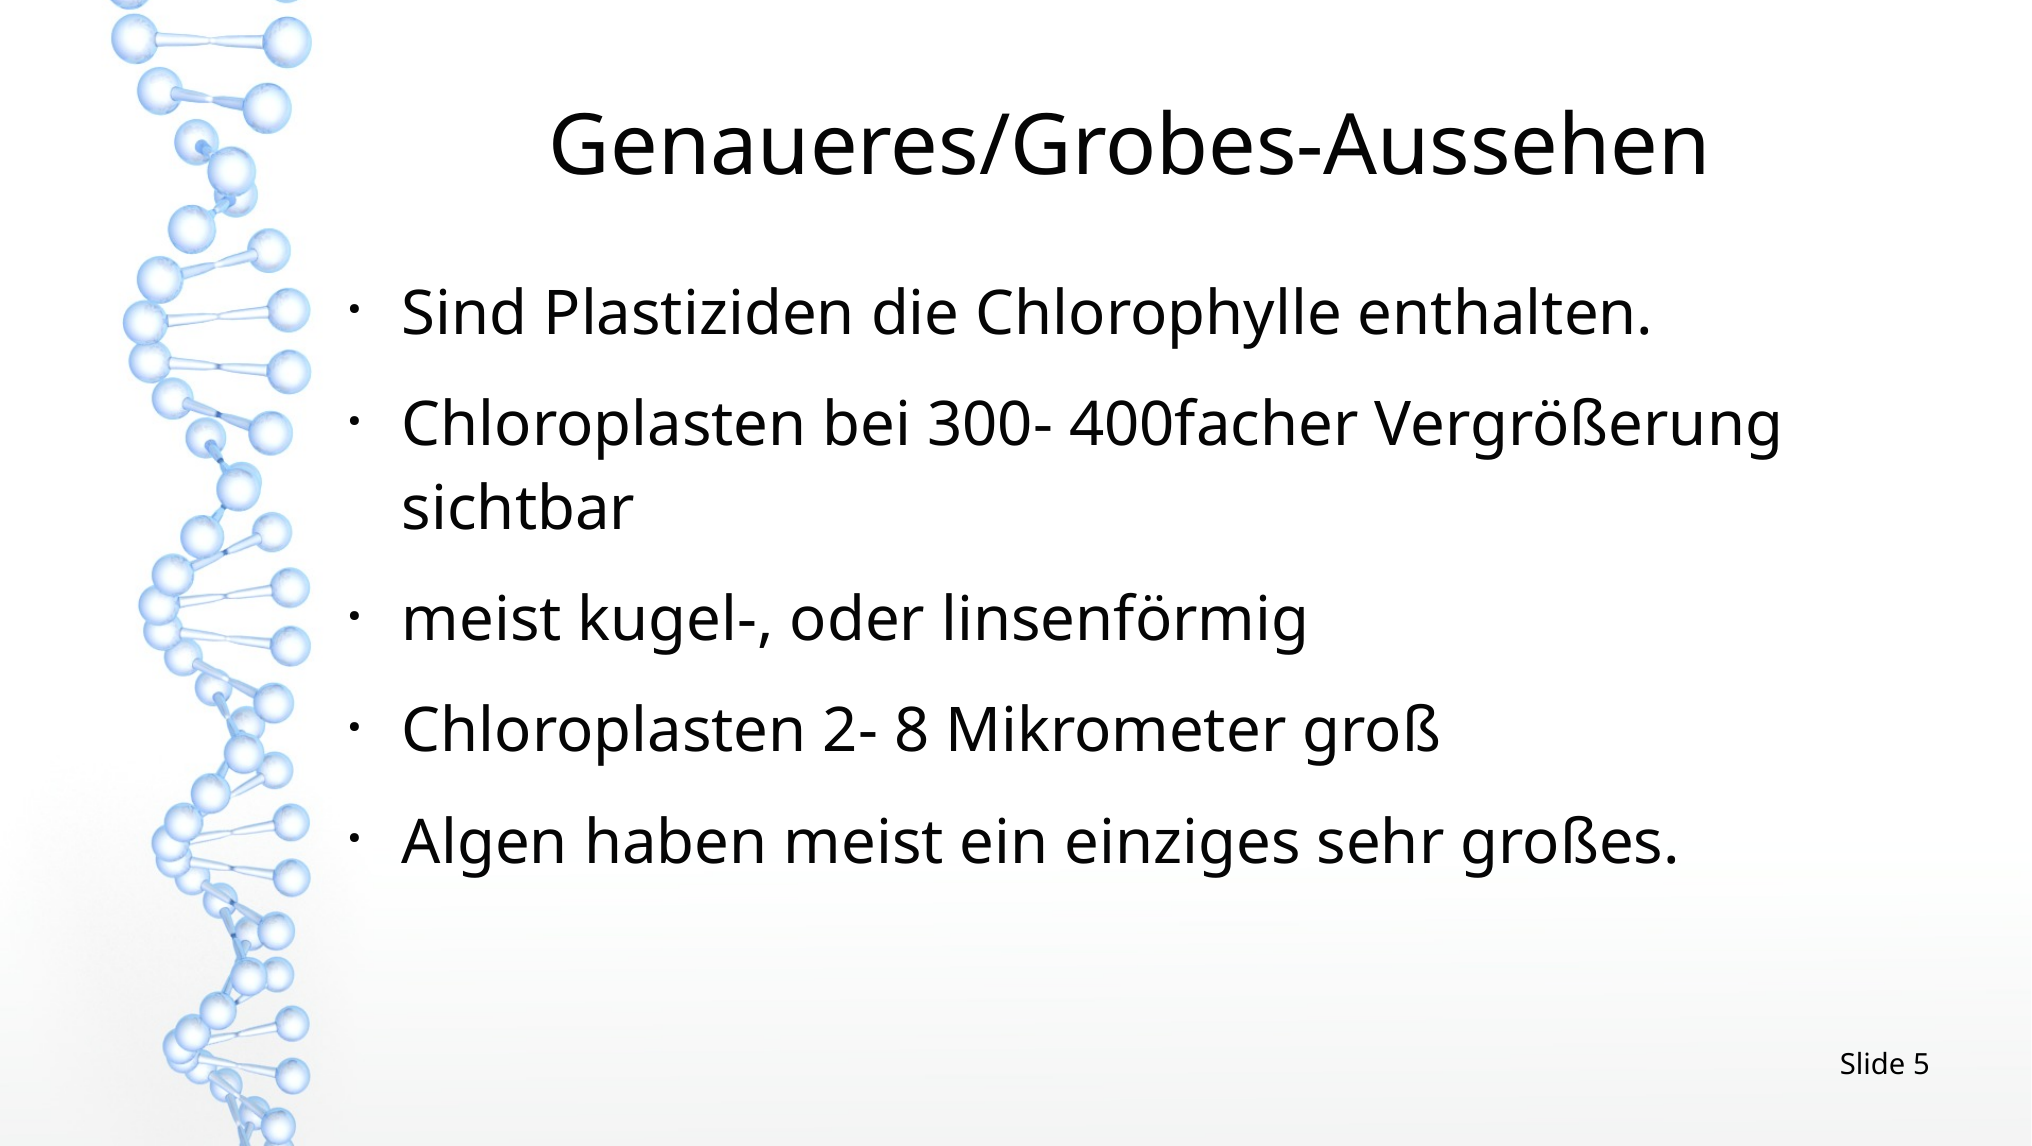

# Genaueres/Grobes-Aussehen
Sind Plastiziden die Chlorophylle enthalten.
Chloroplasten bei 300- 400facher Vergrößerung sichtbar
meist kugel-, oder linsenförmig
Chloroplasten 2- 8 Mikrometer groß
Algen haben meist ein einziges sehr großes.
5